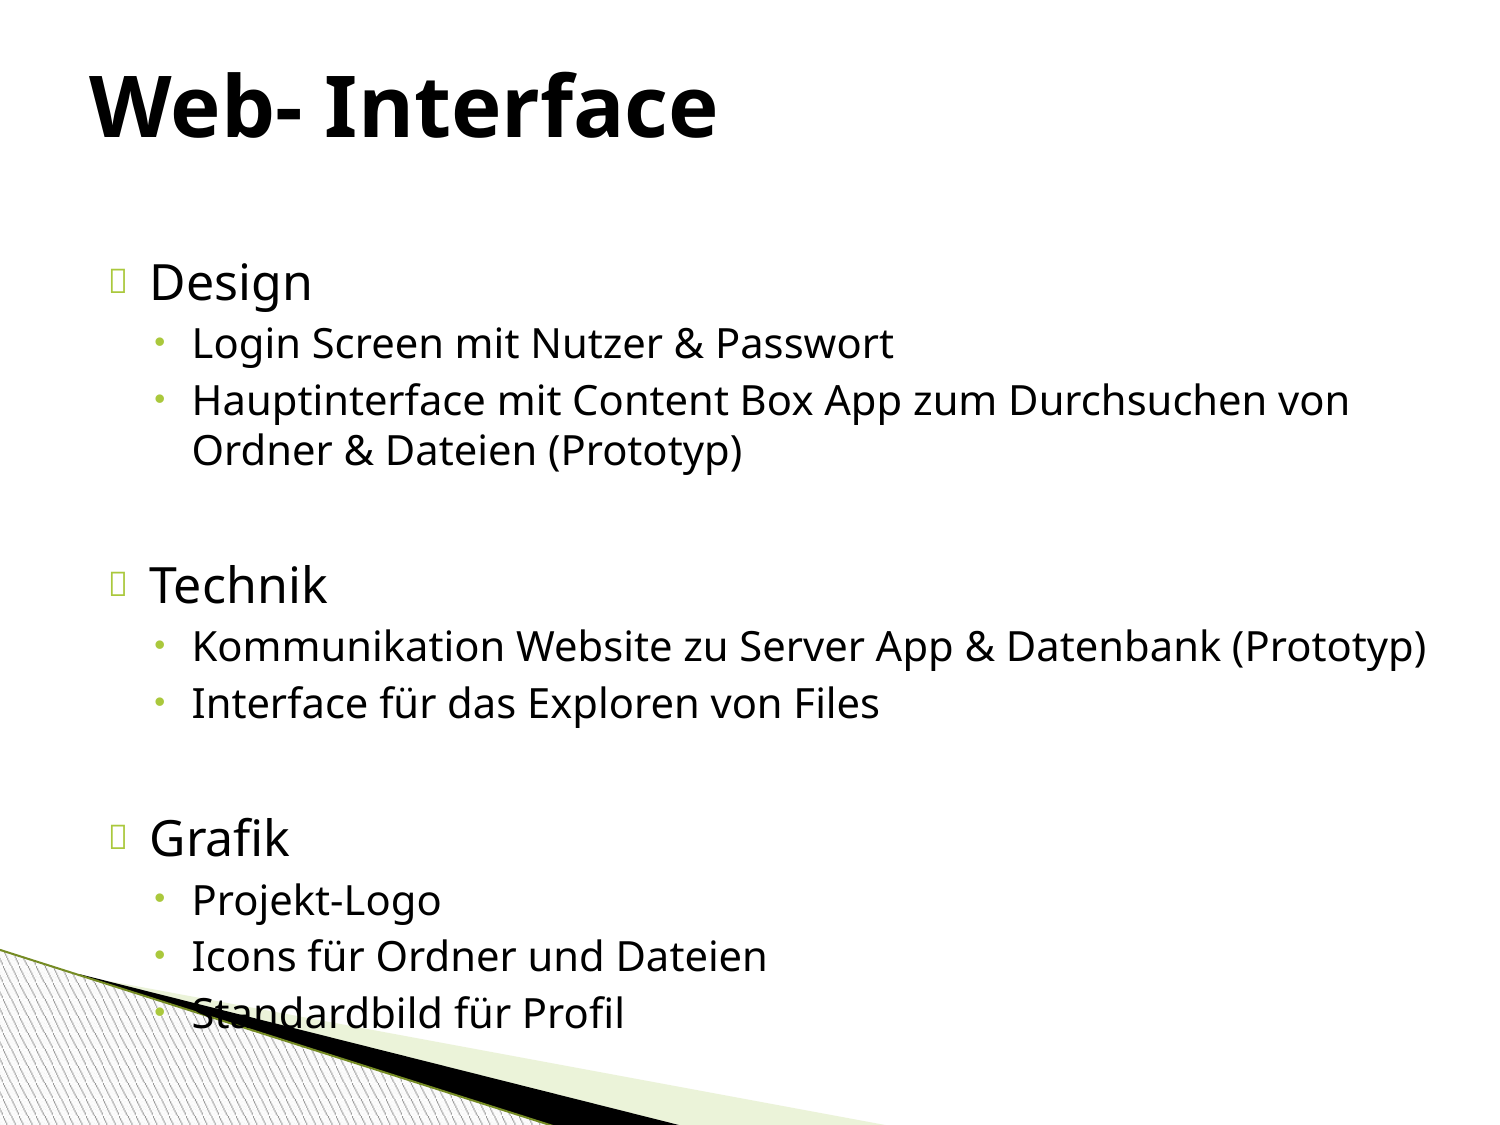

Web- Interface
# Design
Login Screen mit Nutzer & Passwort
Hauptinterface mit Content Box App zum Durchsuchen von Ordner & Dateien (Prototyp)
Technik
Kommunikation Website zu Server App & Datenbank (Prototyp)
Interface für das Exploren von Files
Grafik
Projekt-Logo
Icons für Ordner und Dateien
Standardbild für Profil